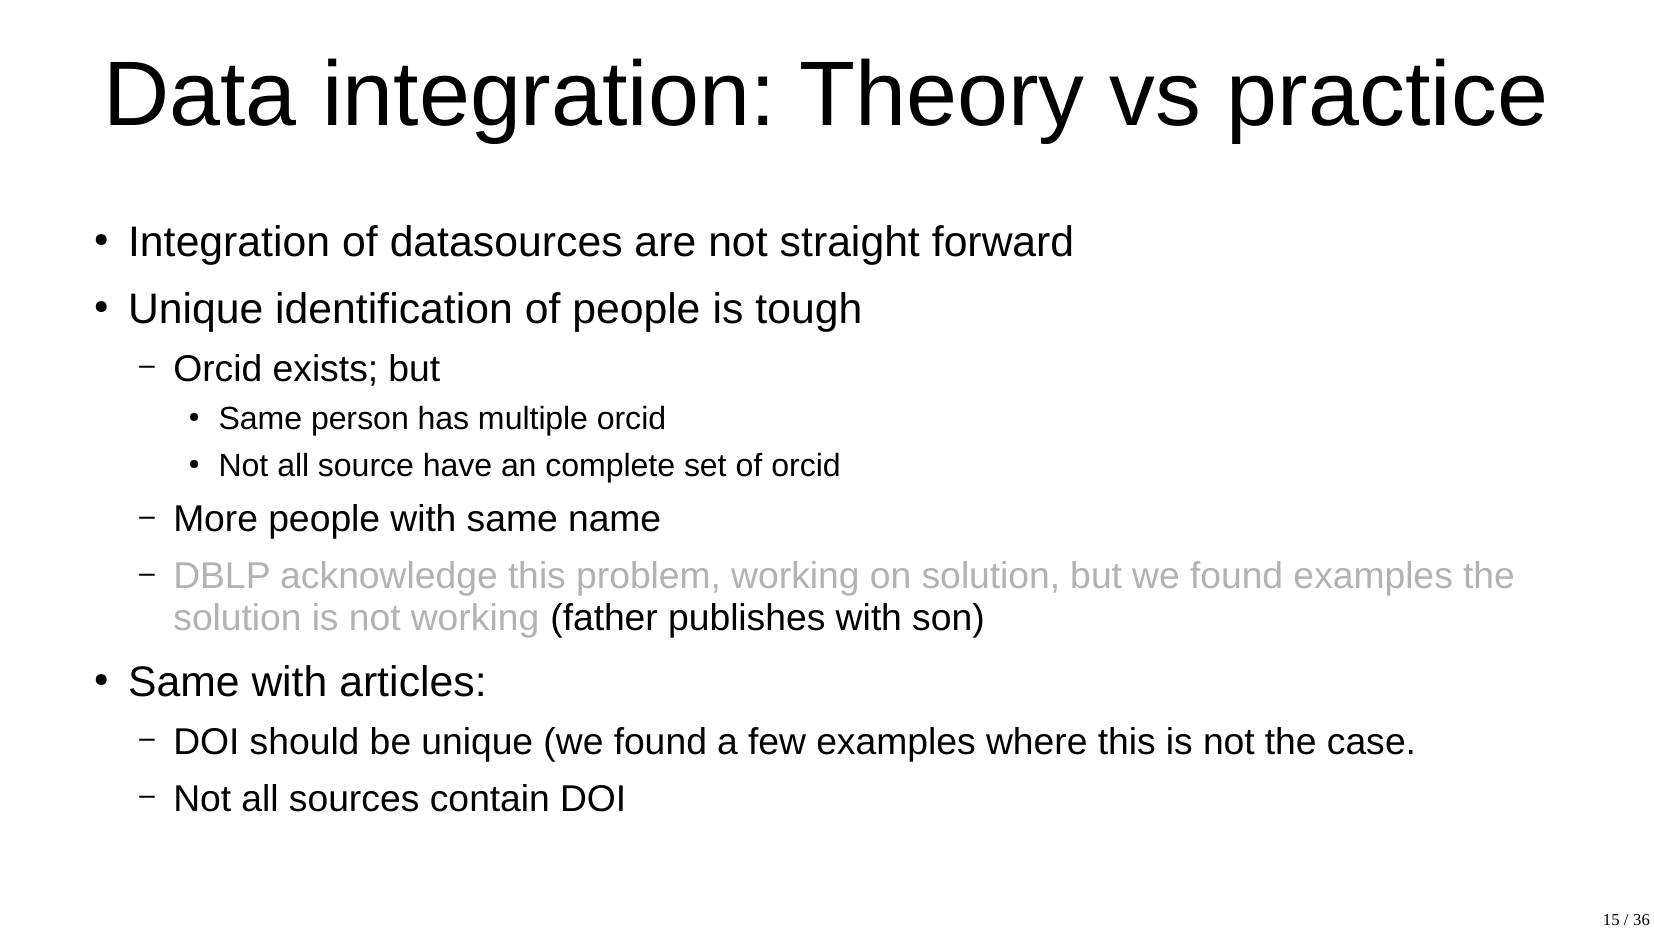

# Data integration: Theory vs practice
Integration of datasources are not straight forward
Unique identification of people is tough
Orcid exists; but
Same person has multiple orcid
Not all source have an complete set of orcid
More people with same name
DBLP acknowledge this problem, working on solution, but we found examples the solution is not working (father publishes with son)
Same with articles:
DOI should be unique (we found a few examples where this is not the case.
Not all sources contain DOI
15